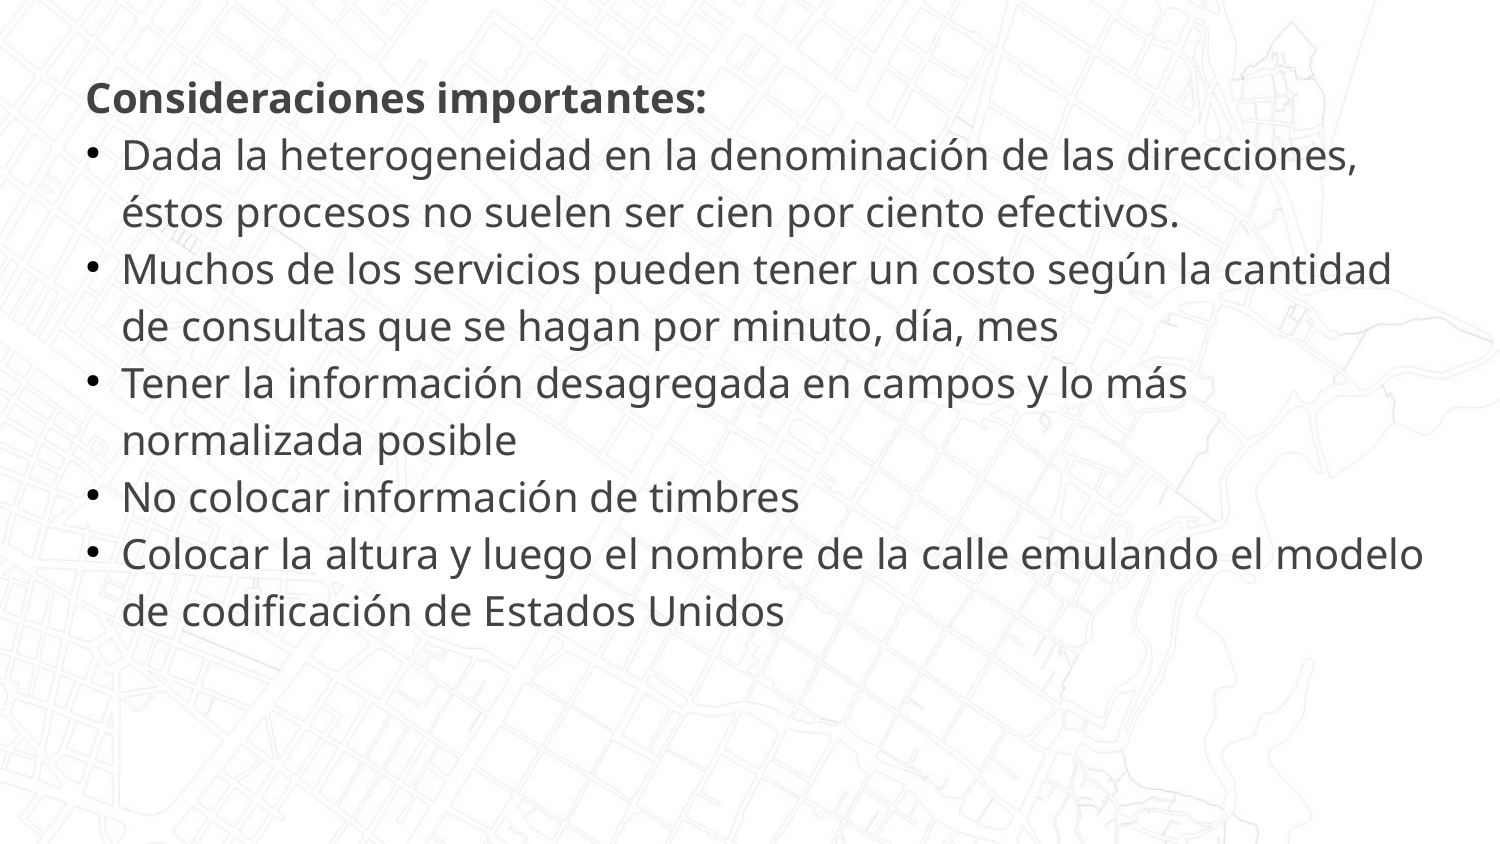

Consideraciones importantes:
Dada la heterogeneidad en la denominación de las direcciones, éstos procesos no suelen ser cien por ciento efectivos.
Muchos de los servicios pueden tener un costo según la cantidad de consultas que se hagan por minuto, día, mes
Tener la información desagregada en campos y lo más normalizada posible
No colocar información de timbres
Colocar la altura y luego el nombre de la calle emulando el modelo de codificación de Estados Unidos